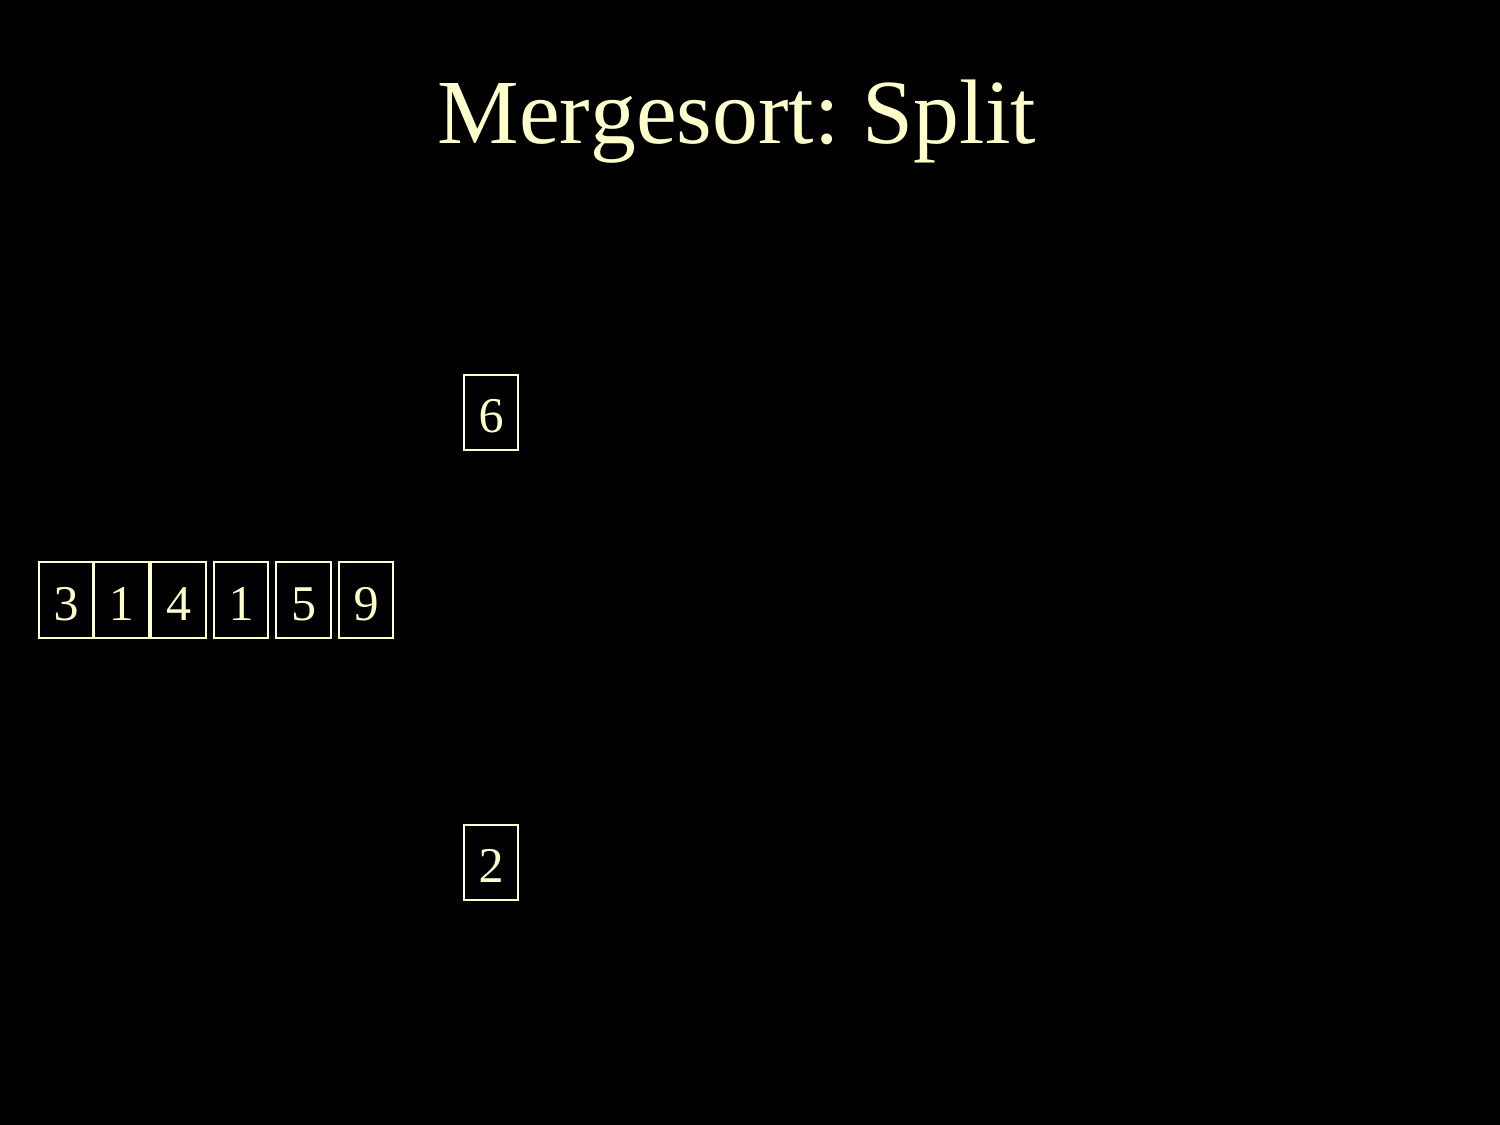

# Mergesort: Split
6
3
1
4
1
5
9
2